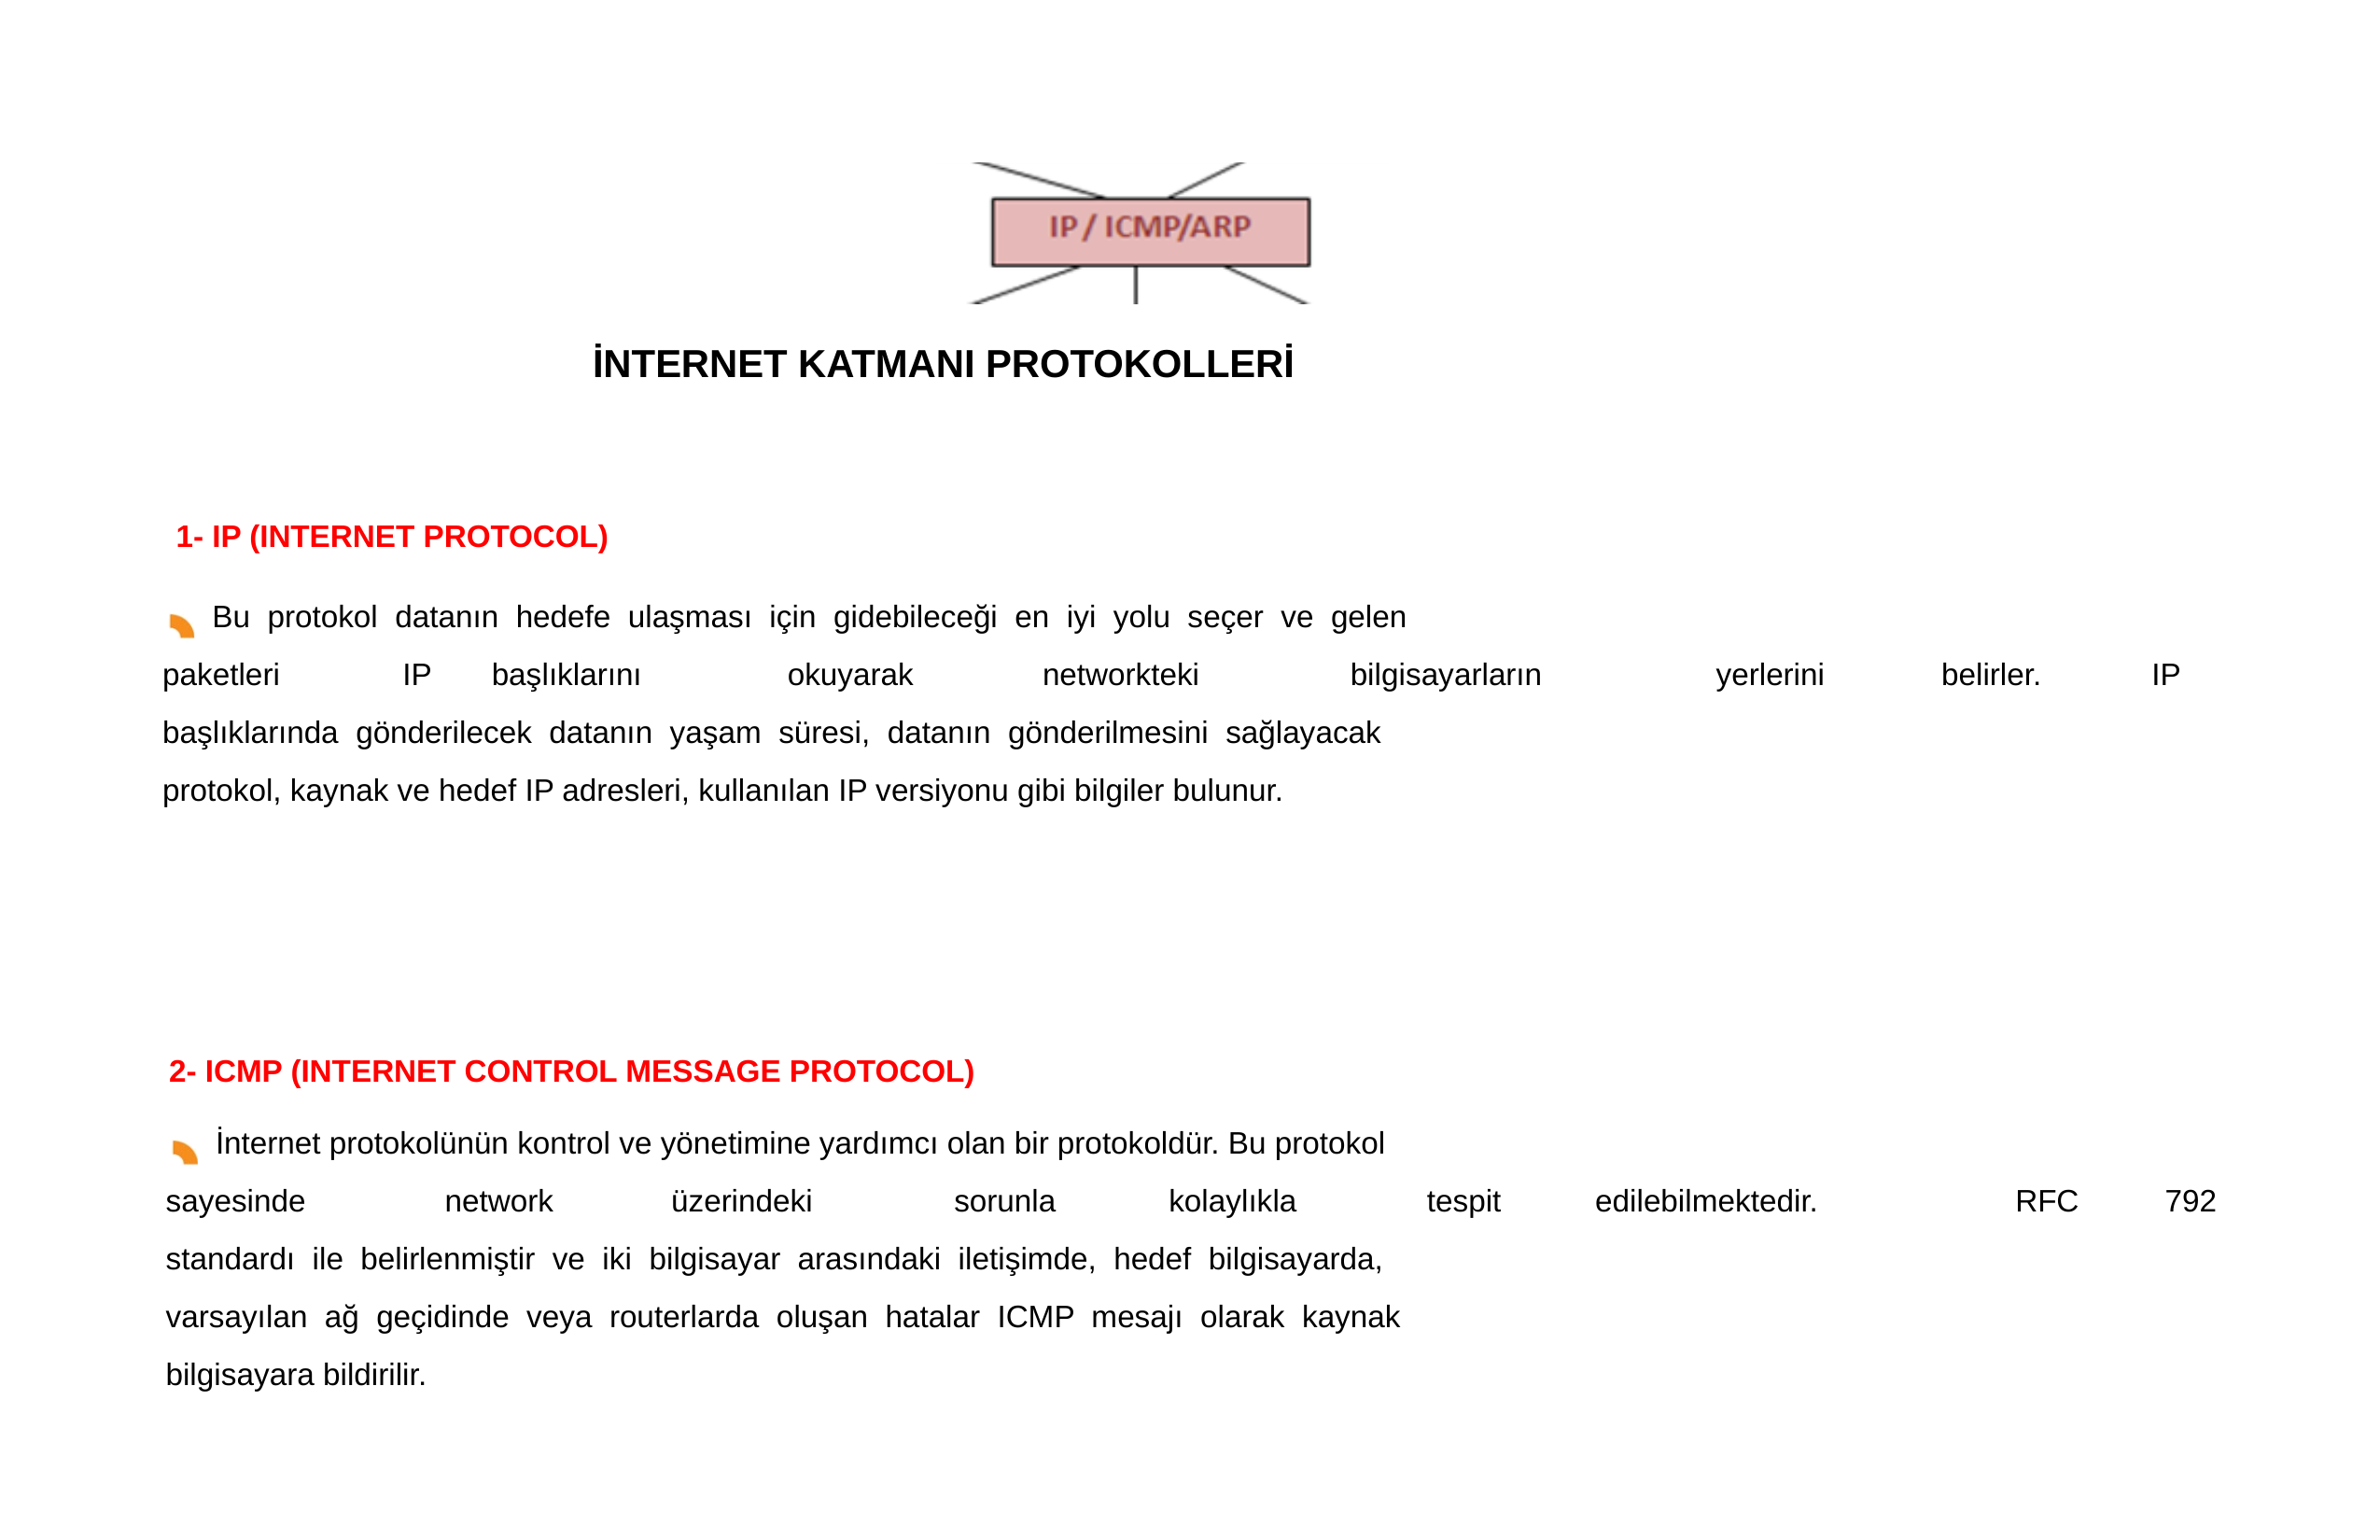

İNTERNET KATMANI PROTOKOLLERİ
1- IP (INTERNET PROTOCOL)
 Bu protokol datanın hedefe ulaşması için gidebileceği en iyi yolu seçer ve gelen
paketleri
IP
başlıklarını
okuyarak
networkteki
bilgisayarların
yerlerini
belirler.
IP
başlıklarında gönderilecek datanın yaşam süresi, datanın gönderilmesini sağlayacak
protokol, kaynak ve hedef IP adresleri, kullanılan IP versiyonu gibi bilgiler bulunur.
2- ICMP (INTERNET CONTROL MESSAGE PROTOCOL)
 İnternet protokolünün kontrol ve yönetimine yardımcı olan bir protokoldür. Bu protokol
sayesinde
network
üzerindeki
sorunla
kolaylıkla
tespit
edilebilmektedir.
RFC
792
standardı ile belirlenmiştir ve iki bilgisayar arasındaki iletişimde, hedef bilgisayarda,
varsayılan ağ geçidinde veya routerlarda oluşan hatalar ICMP mesajı olarak kaynak
bilgisayara bildirilir.